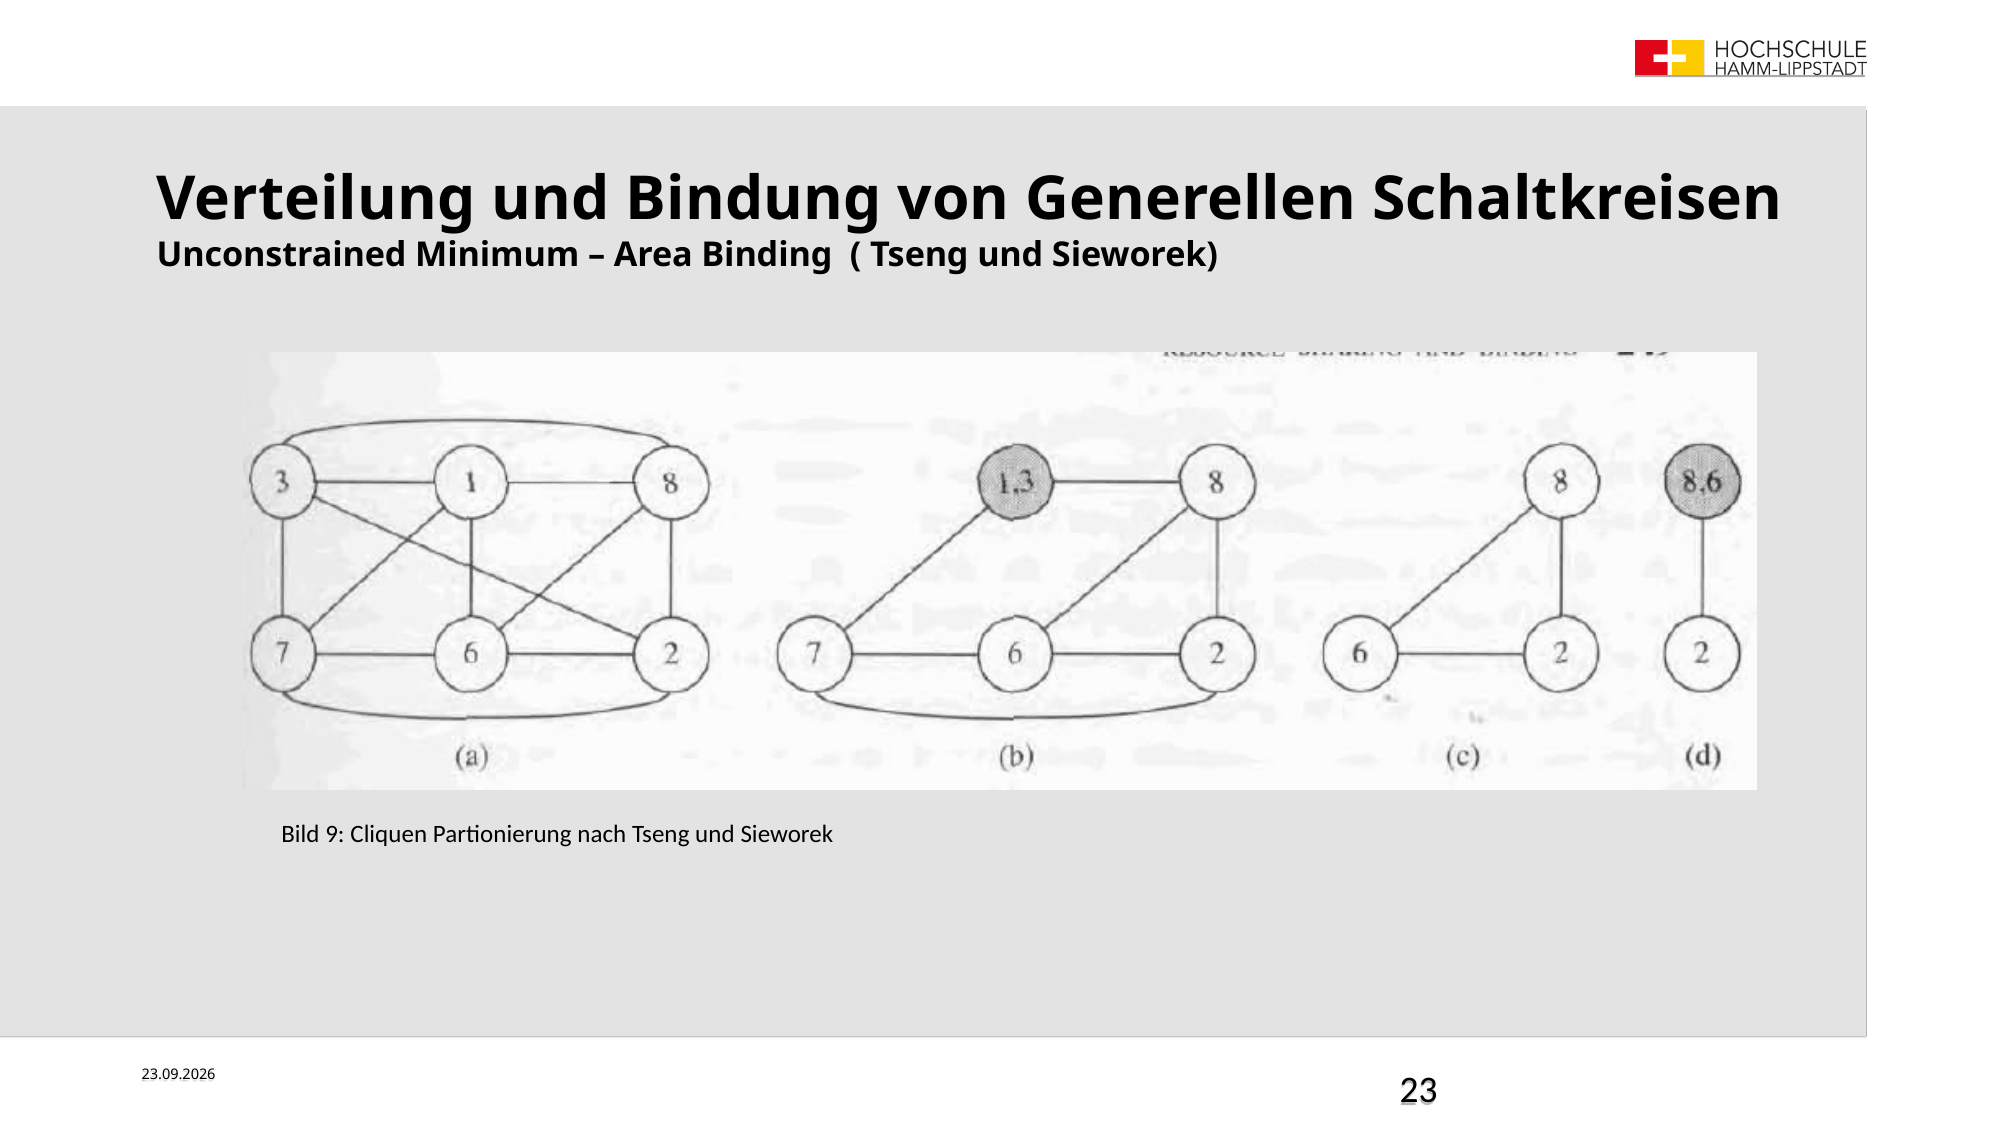

# Verteilung und Bindung von Generellen Schaltkreisen Unconstrained Minimum – Area Binding ( Tseng und Sieworek)
Bild 9: Cliquen Partionierung nach Tseng und Sieworek
23